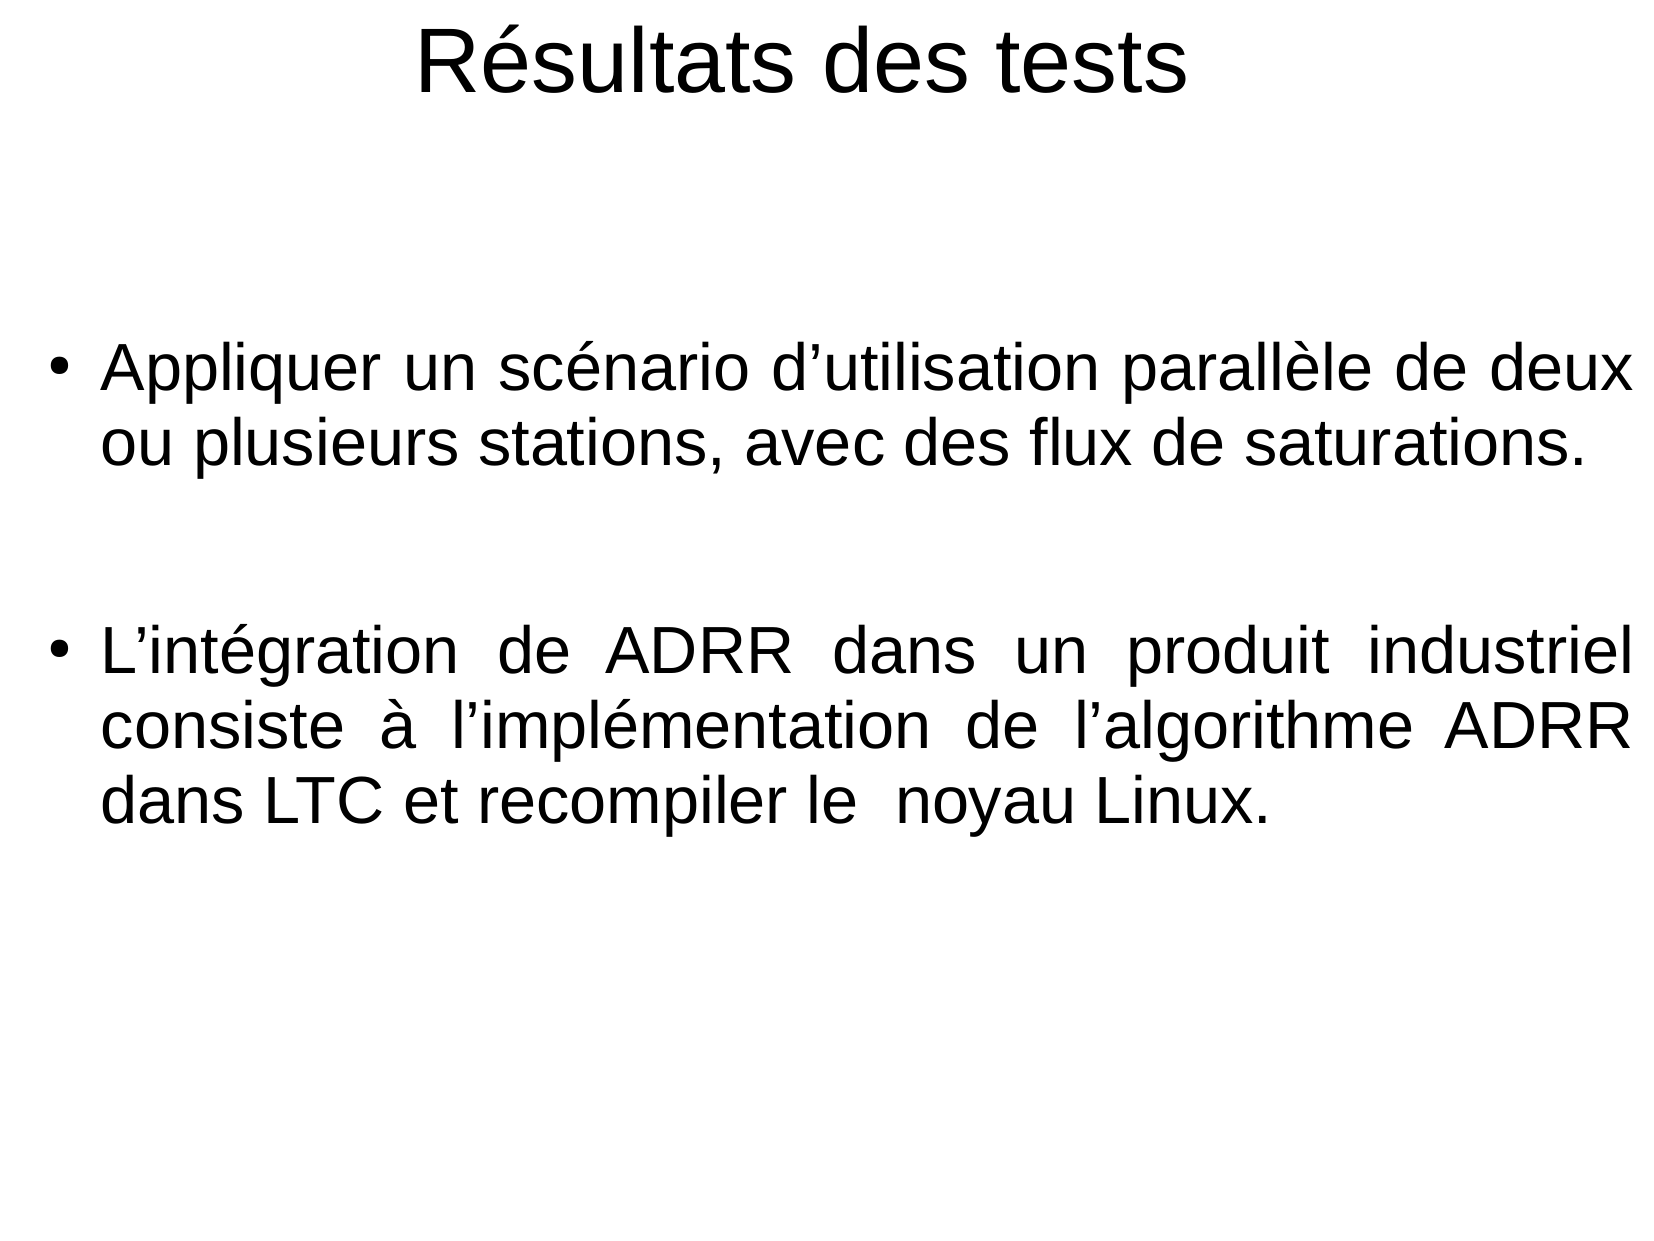

Résultats des tests
# Appliquer un scénario d’utilisation parallèle de deux ou plusieurs stations, avec des flux de saturations.
L’intégration de ADRR dans un produit industriel consiste à l’implémentation de l’algorithme ADRR dans LTC et recompiler le noyau Linux.